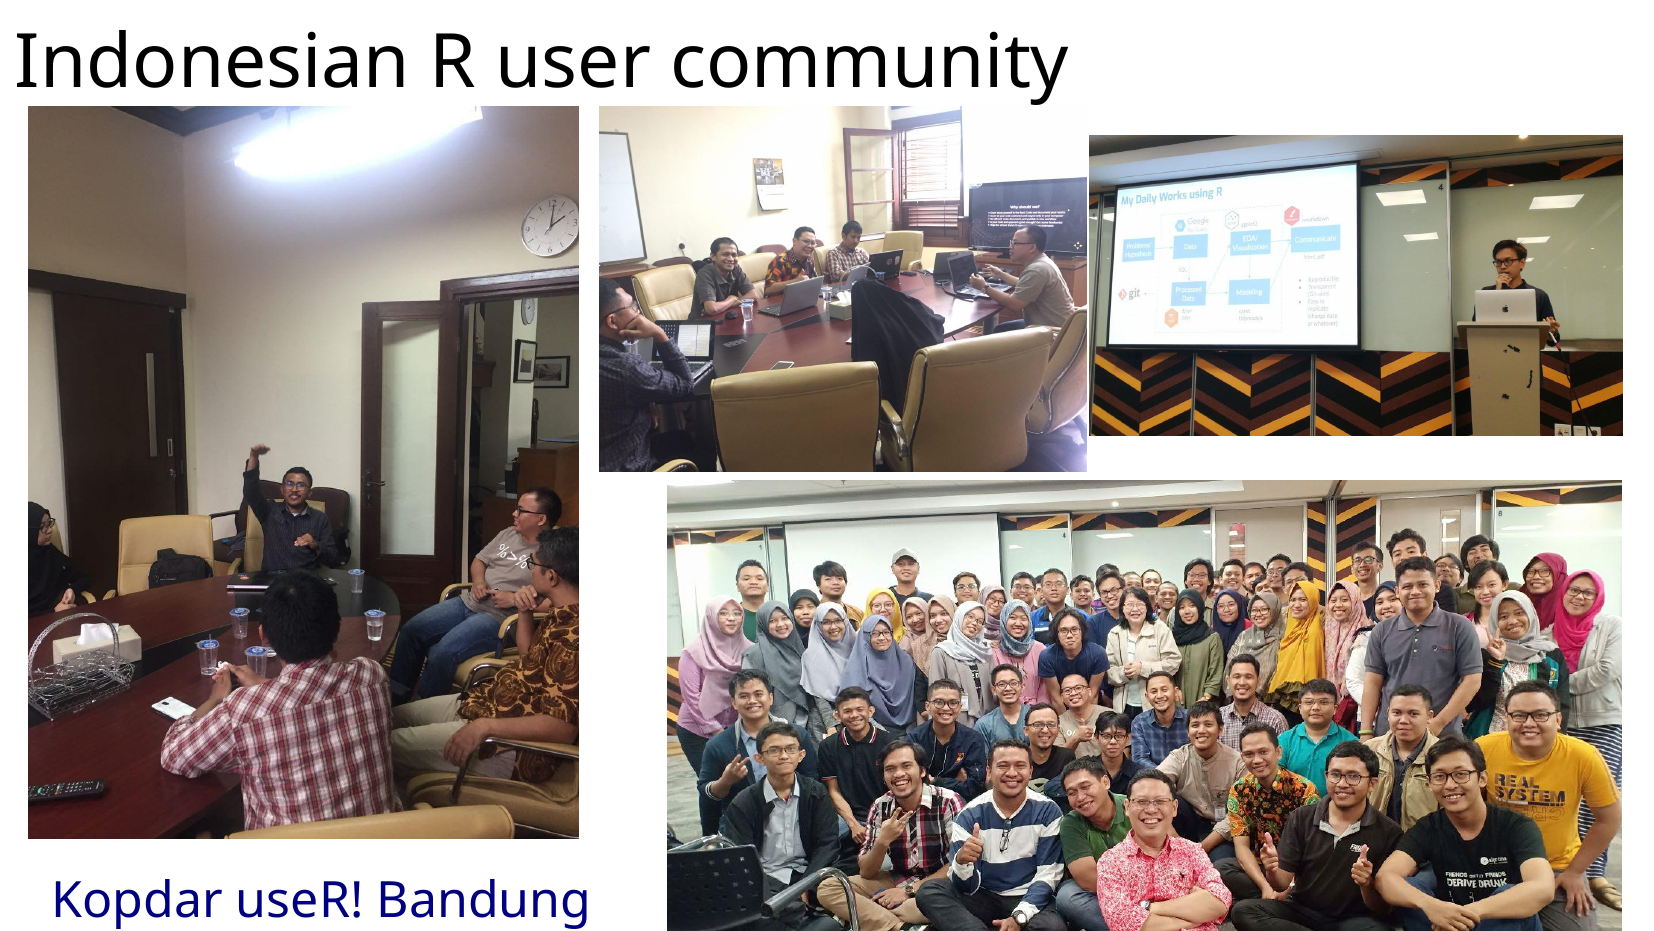

Indonesian R user community
Kopdar useR! Bandung?